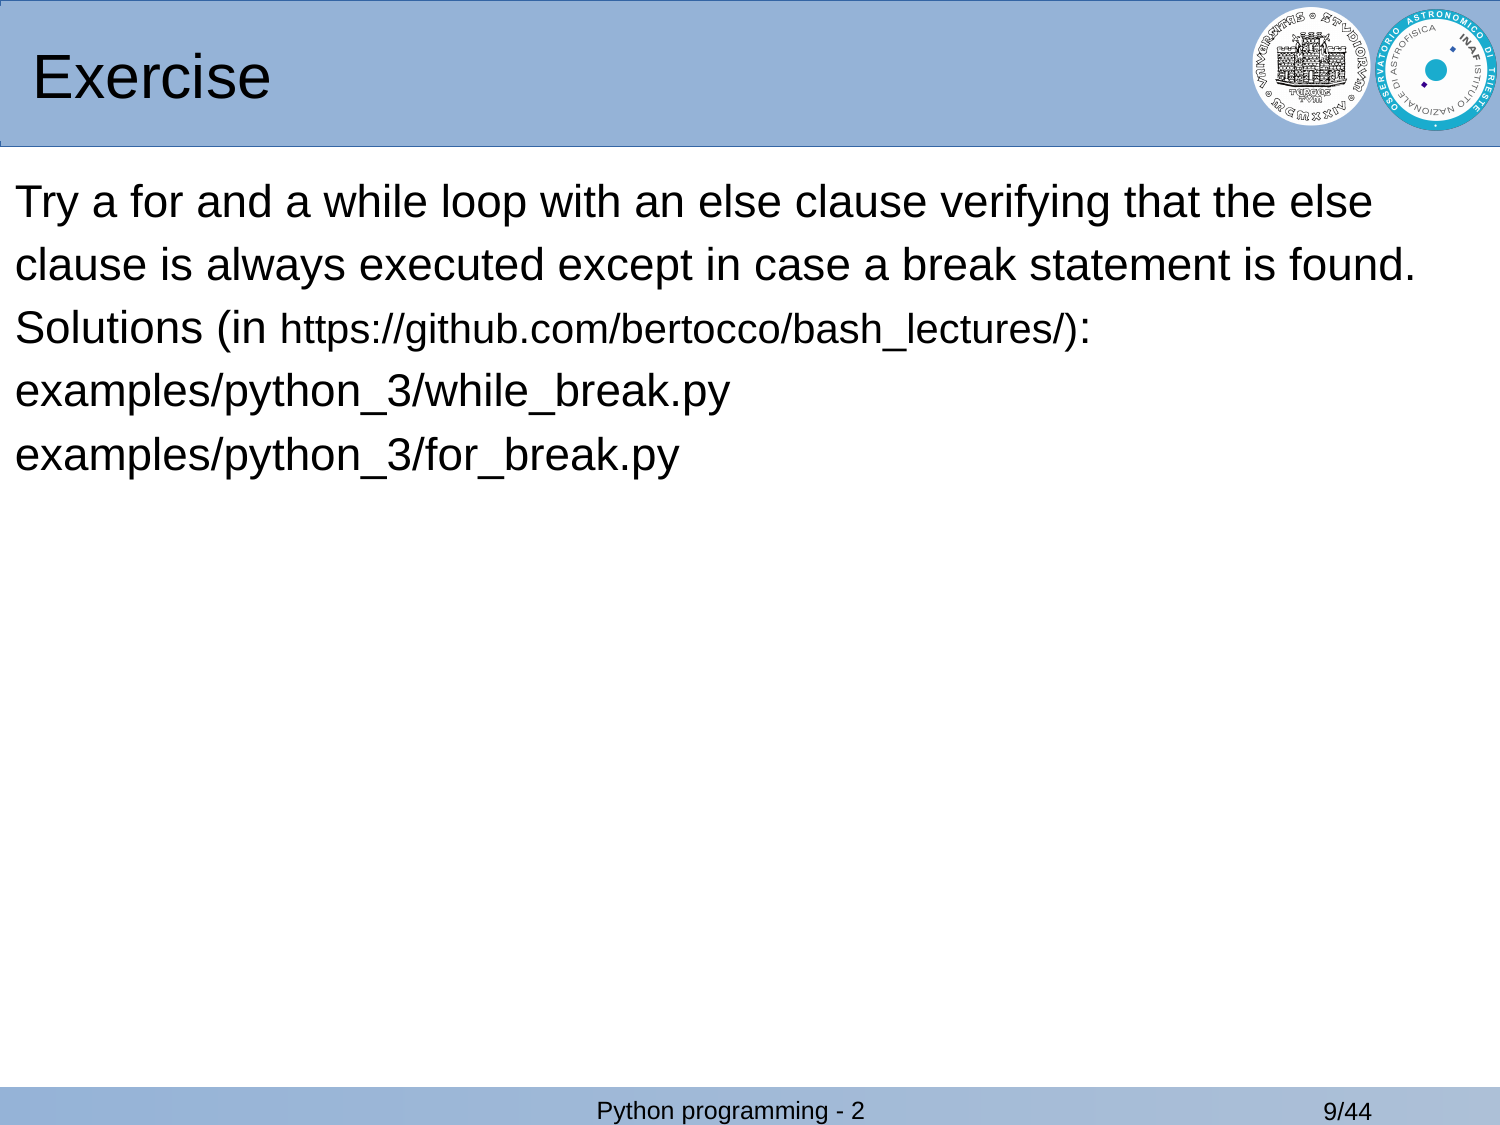

Exercise
# Try a for and a while loop with an else clause verifying that the else clause is always executed except in case a break statement is found.
Solutions (in https://github.com/bertocco/bash_lectures/):
examples/python_3/while_break.py
examples/python_3/for_break.py